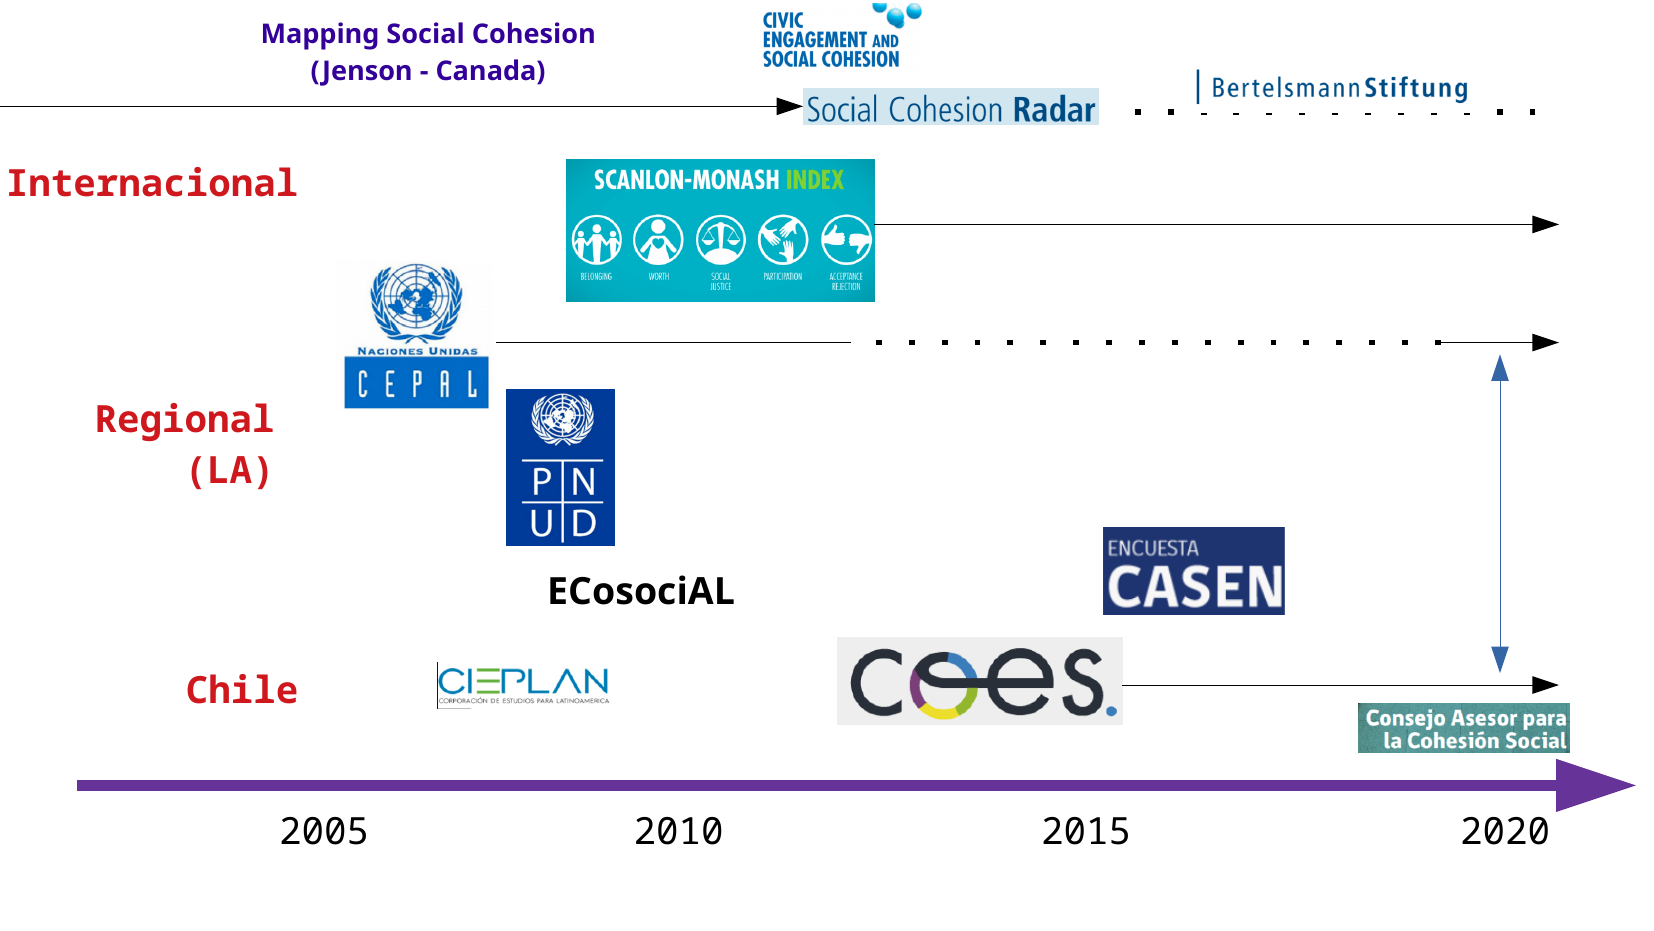

Mapping Social Cohesion
(Jenson - Canada)
Internacional
Regional (LA)
ECosociAL
Chile
2005
2010
2015
2020